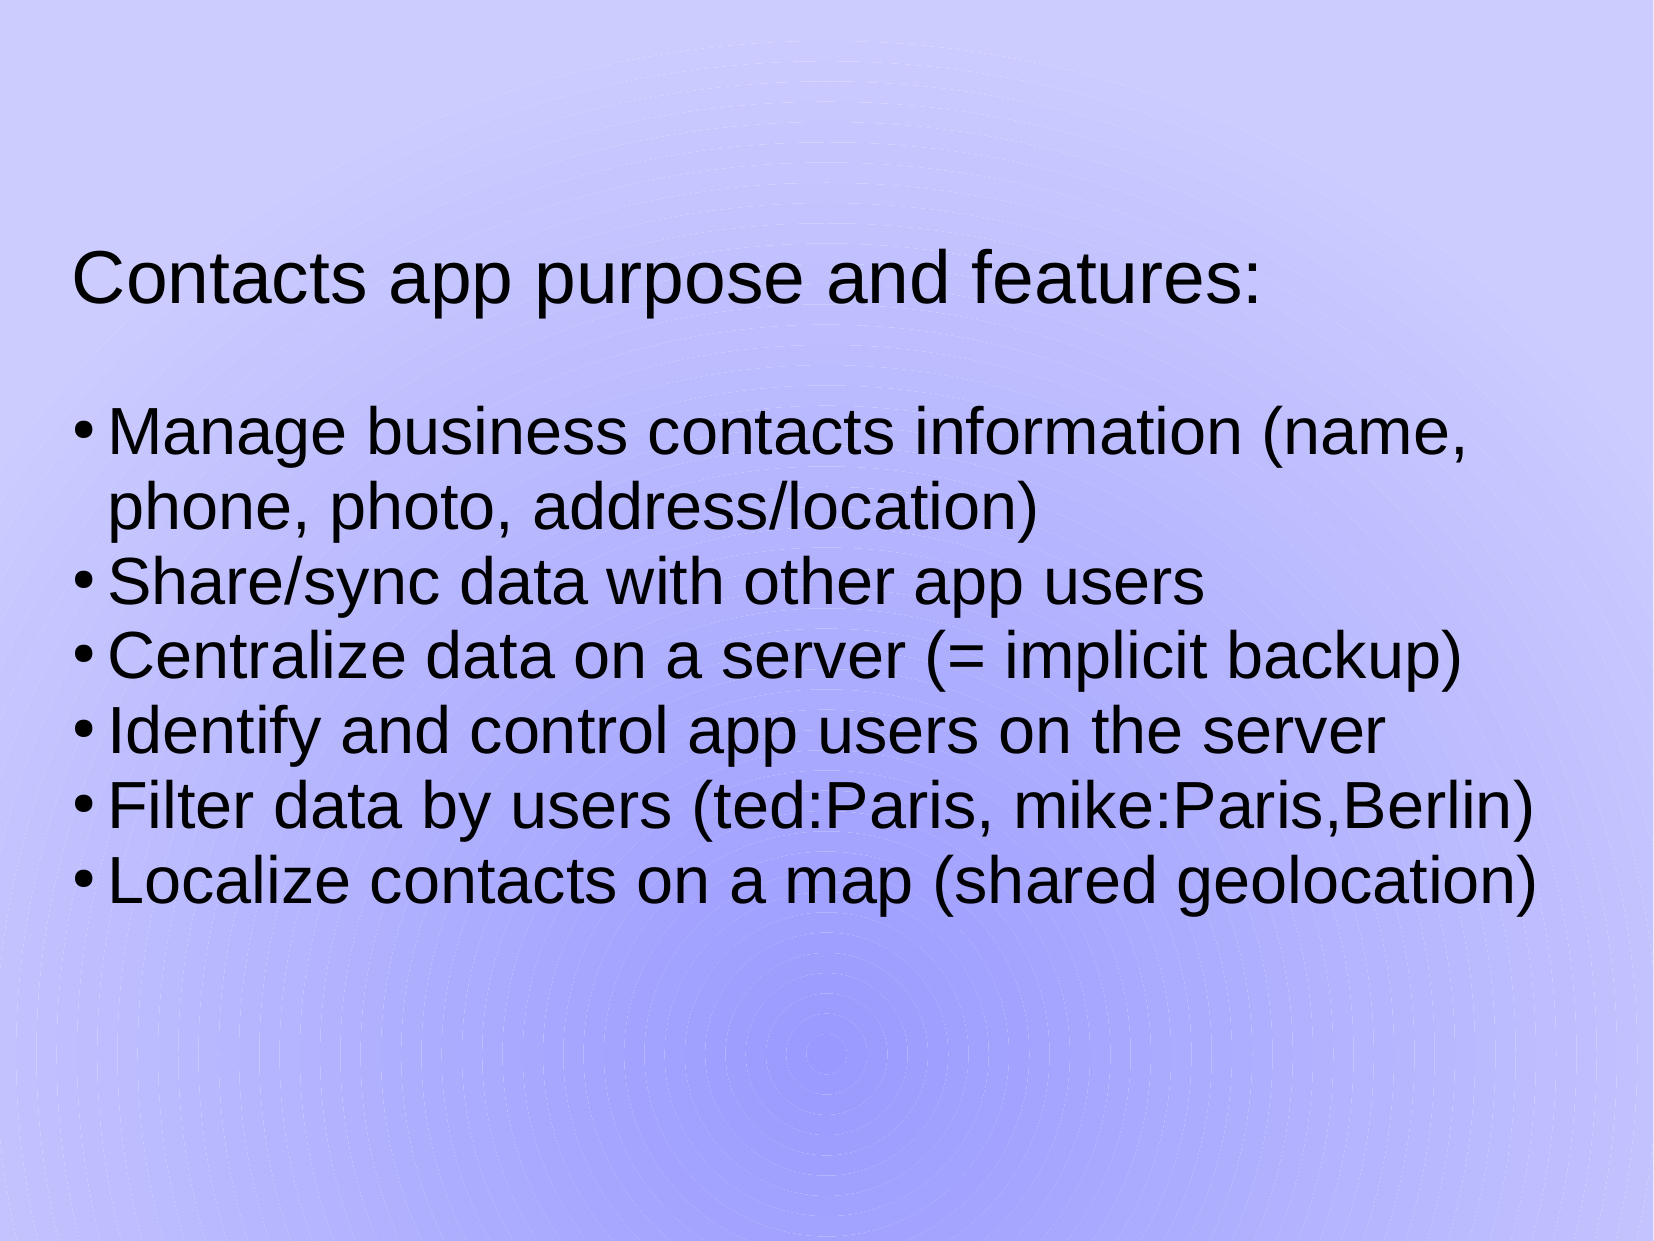

# Contacts app purpose and features:
Manage business contacts information (name, phone, photo, address/location)
Share/sync data with other app users
Centralize data on a server (= implicit backup)
Identify and control app users on the server
Filter data by users (ted:Paris, mike:Paris,Berlin)
Localize contacts on a map (shared geolocation)